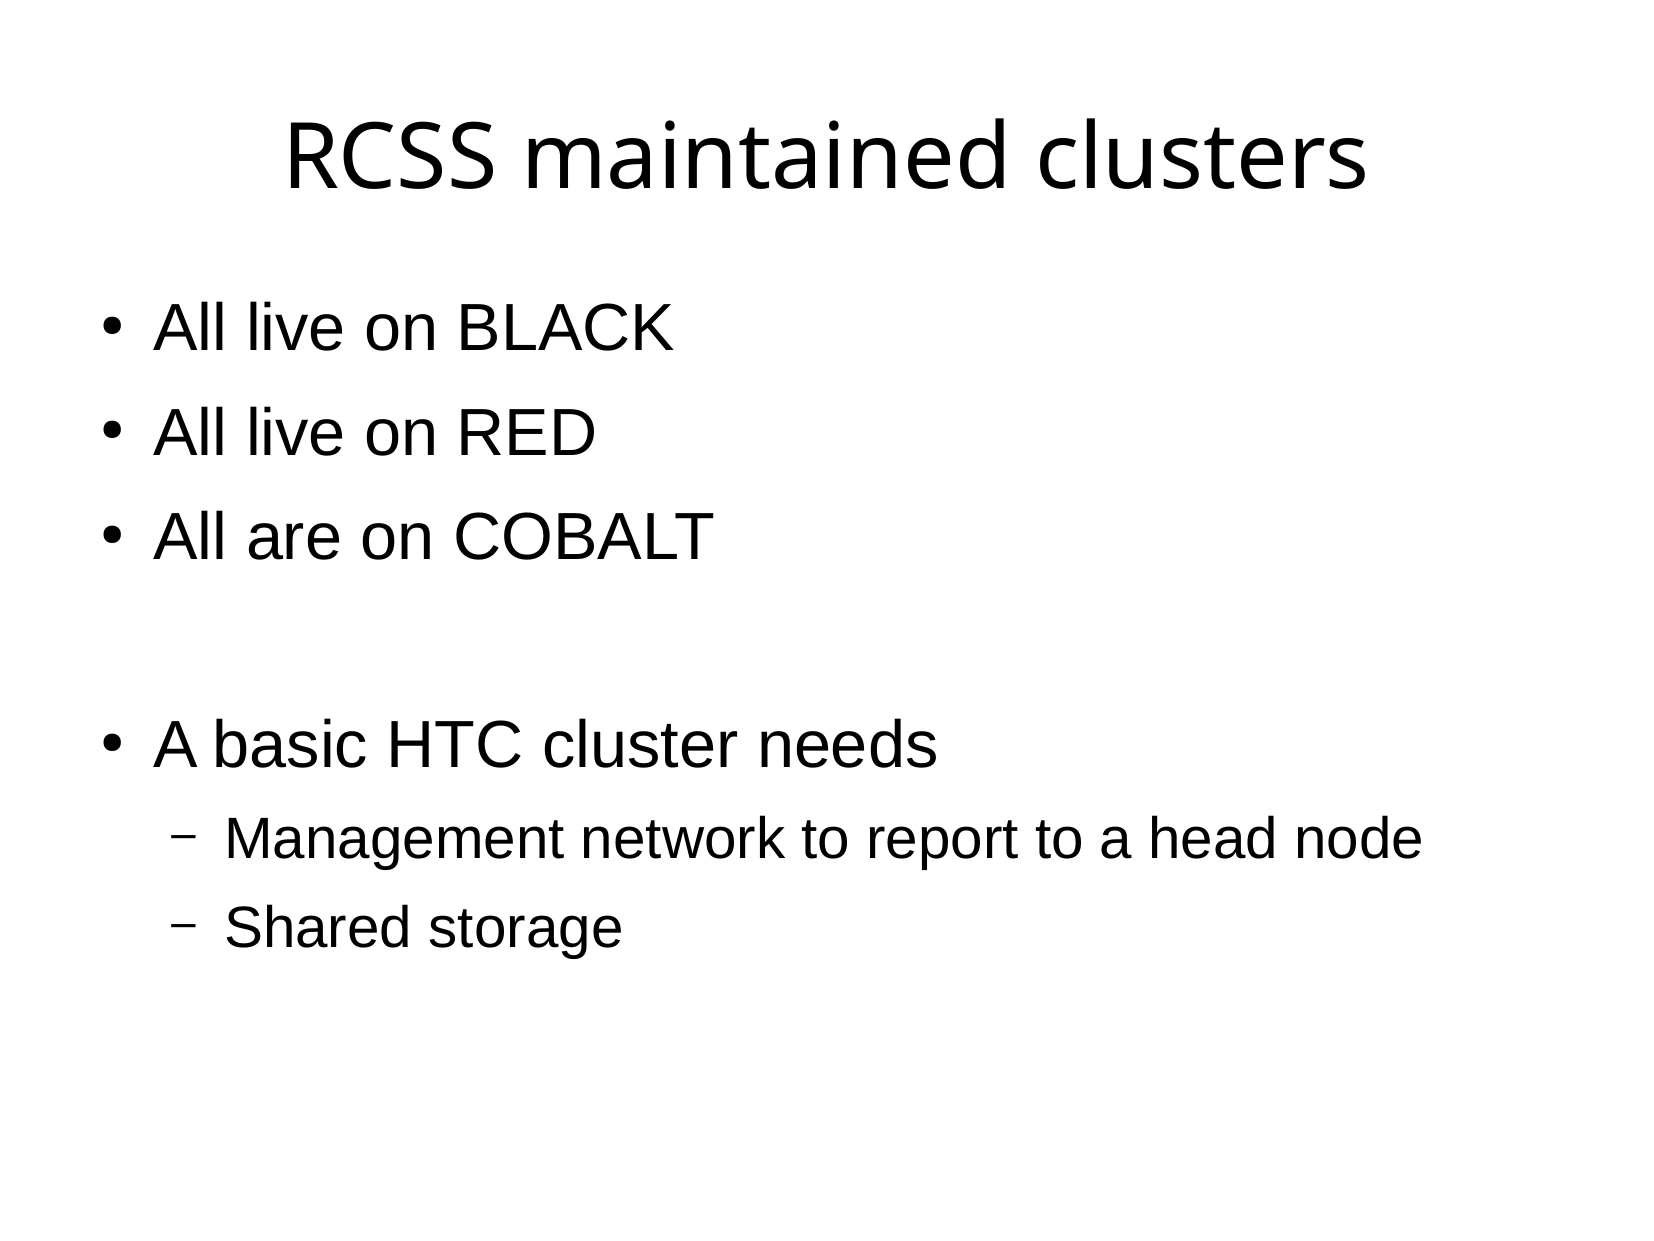

# RCSS maintained clusters
All live on BLACK
All live on RED
All are on COBALT
A basic HTC cluster needs
Management network to report to a head node
Shared storage